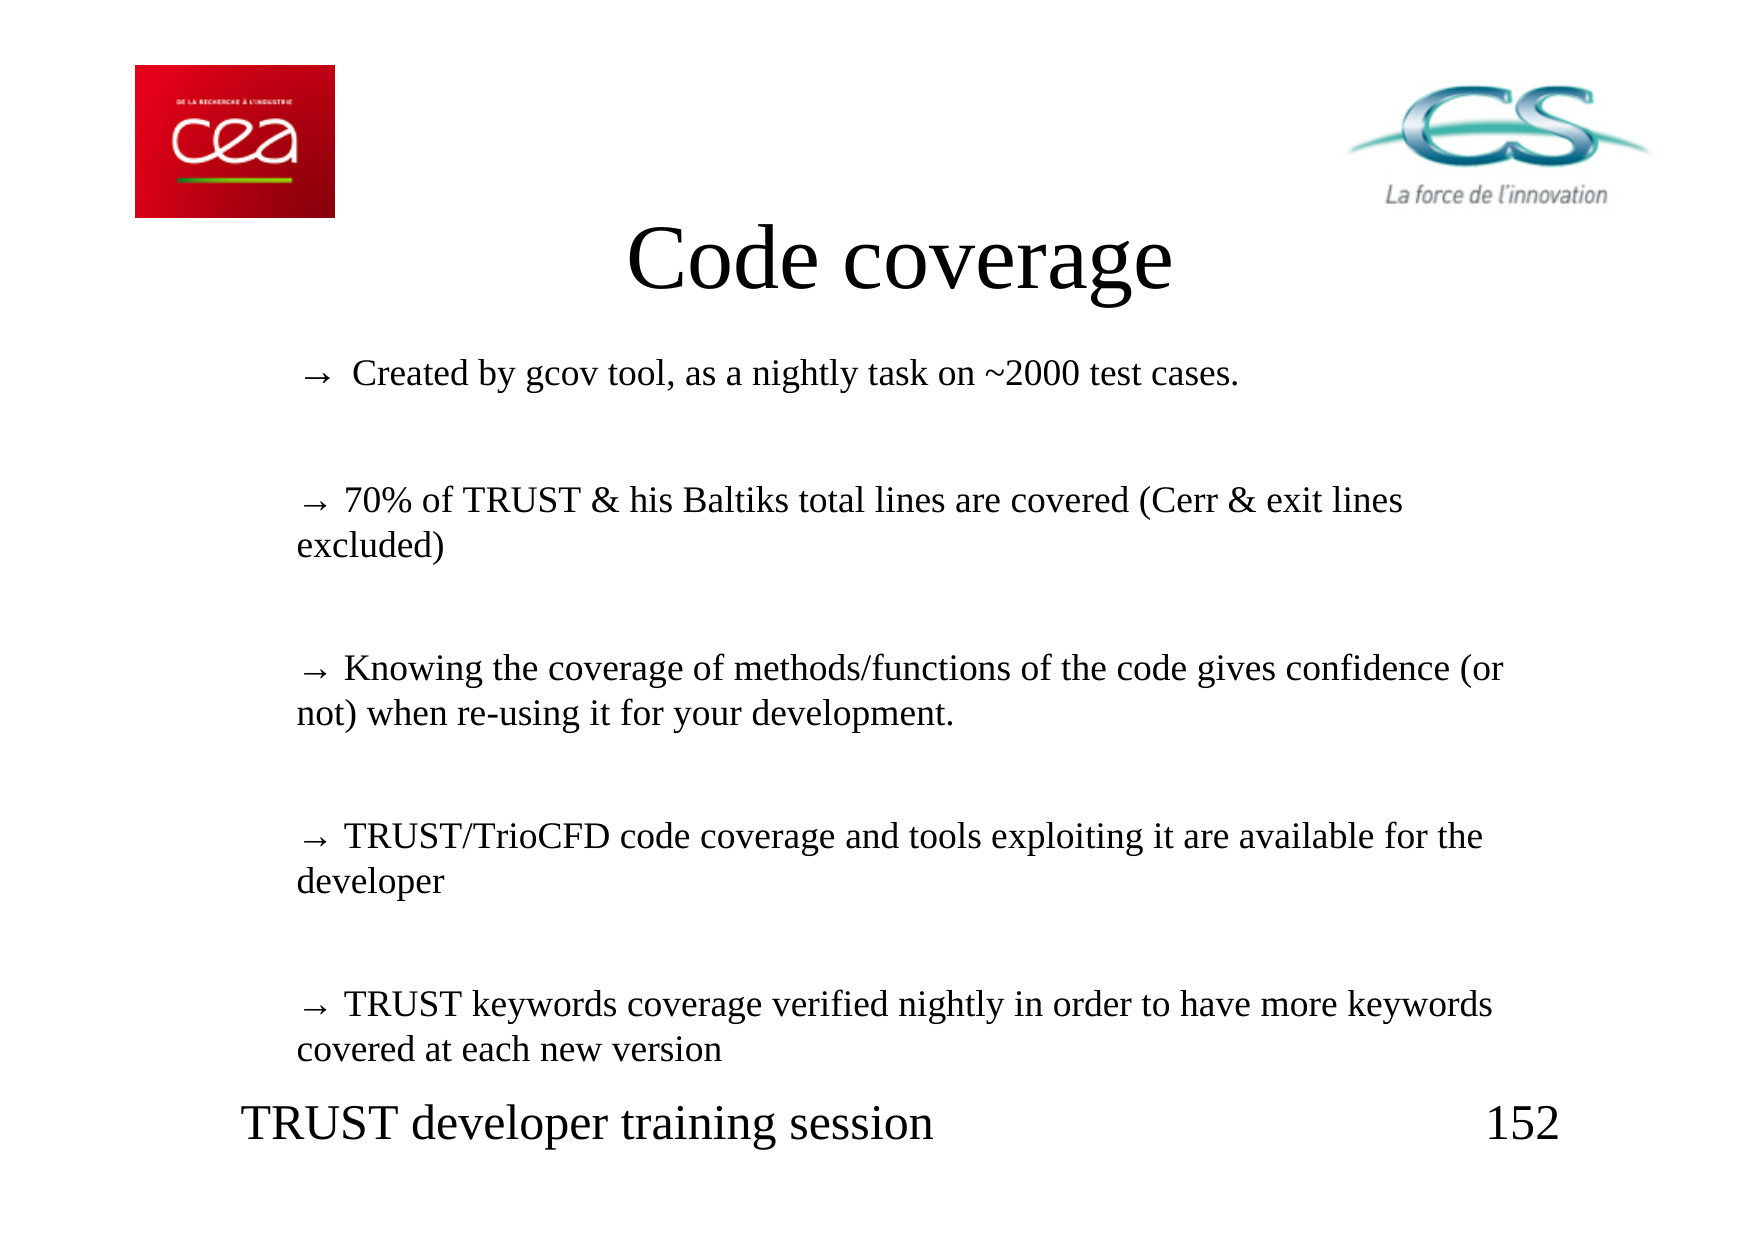

# Code coverage
→ Created by gcov tool, as a nightly task on ~2000 test cases.
→ 70% of TRUST & his Baltiks total lines are covered (Cerr & exit lines excluded)
→ Knowing the coverage of methods/functions of the code gives confidence (or not) when re-using it for your development.
→ TRUST/TrioCFD code coverage and tools exploiting it are available for the developer
→ TRUST keywords coverage verified nightly in order to have more keywords covered at each new version
TRUST developer training session
152